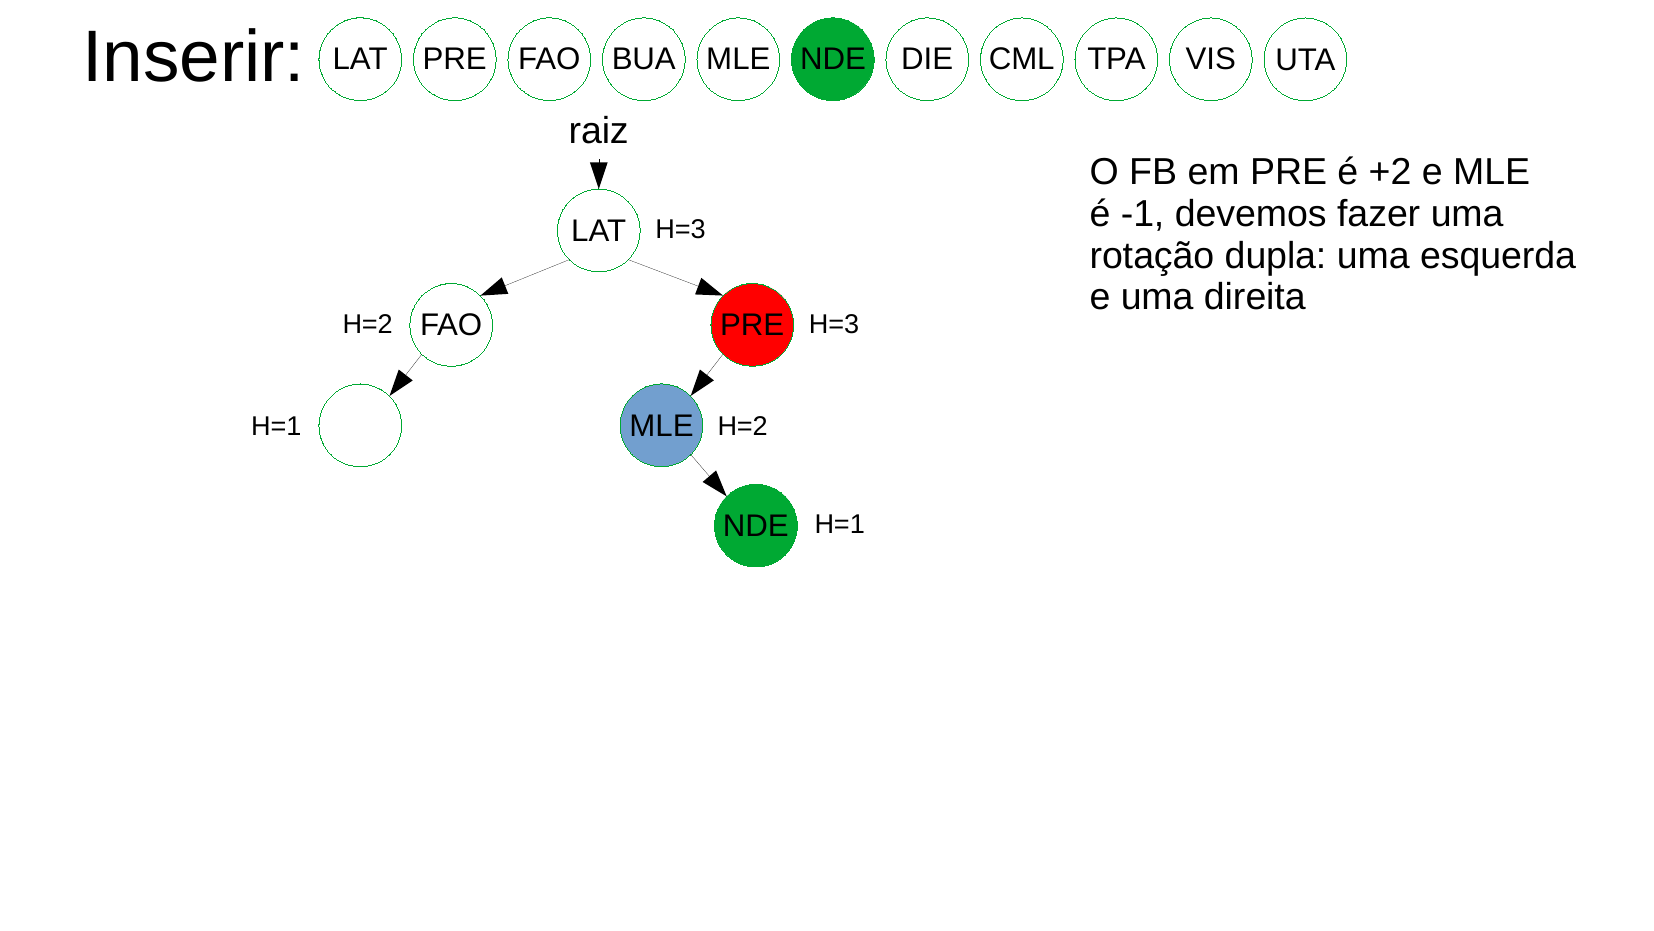

# Inserir:
LAT
LAT
PRE
FAO
BUA
MLE
NDE
DIE
CML
TPA
VIS
UTA
raiz
O FB em PRE é +2 e MLE
é -1, devemos fazer uma
rotação dupla: uma esquerda
e uma direita
LAT
H=3
PRE
FAO
H=3
H=2
MLE
BUA
BUA
H=1
H=2
NDE
H=1